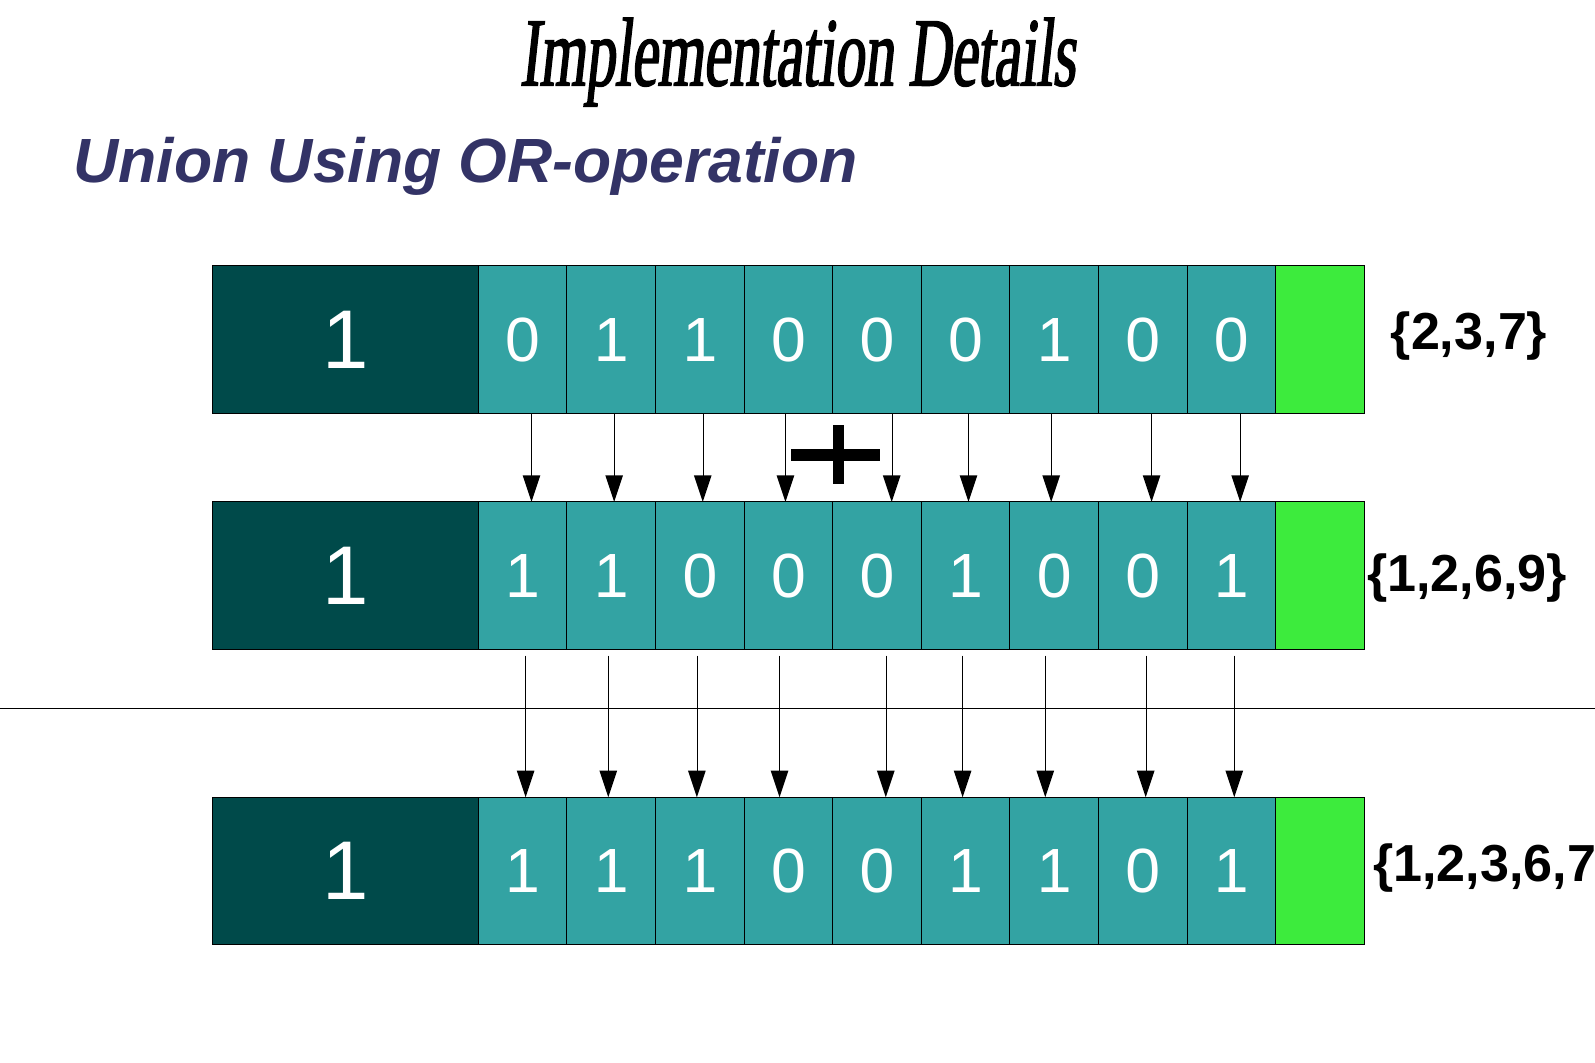

Implementation Details
Union Using OR-operation
1
0
1
1
0
0
0
1
0
0
1
0
1
1
0
0
0
1
0
0
{2,3,7}
1
1
1
0
0
0
1
0
0
1
{1,2,6,9}
1
1
1
1
0
0
1
1
0
1
{1,2,3,6,7,9}